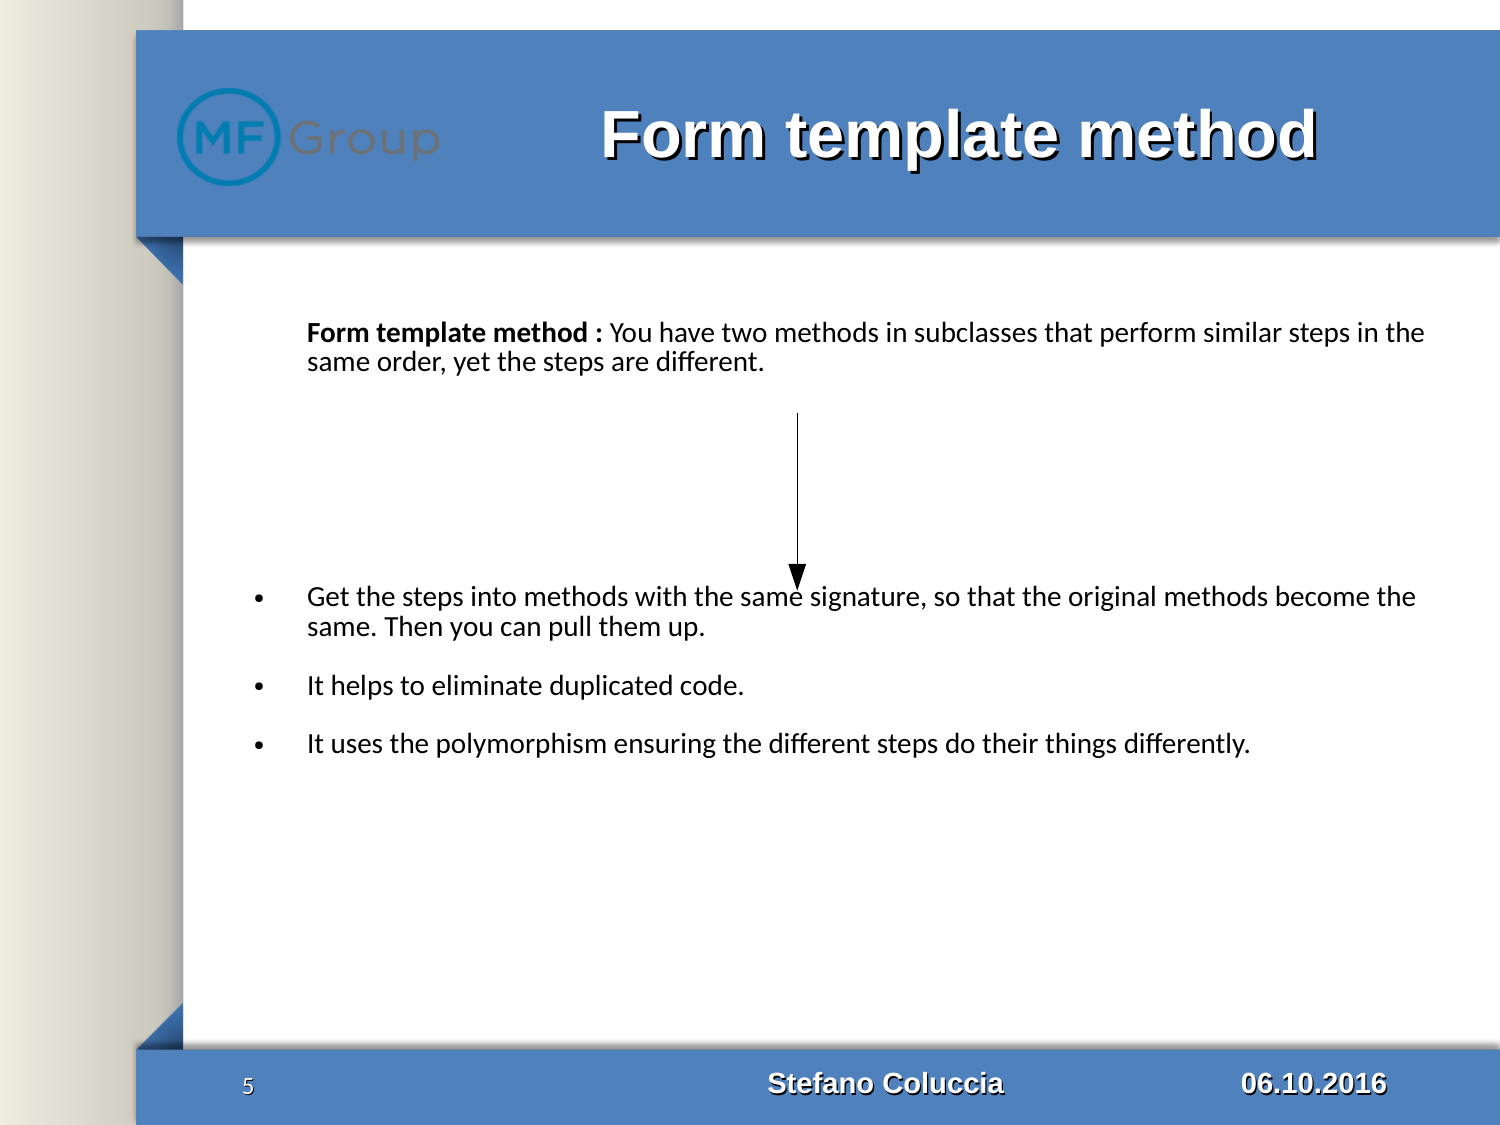

# Form template method
Form template method : You have two methods in subclasses that perform similar steps in the same order, yet the steps are different.
Get the steps into methods with the same signature, so that the original methods become the same. Then you can pull them up.
It helps to eliminate duplicated code.
It uses the polymorphism ensuring the different steps do their things differently.
5
Stefano Coluccia
06.10.2016